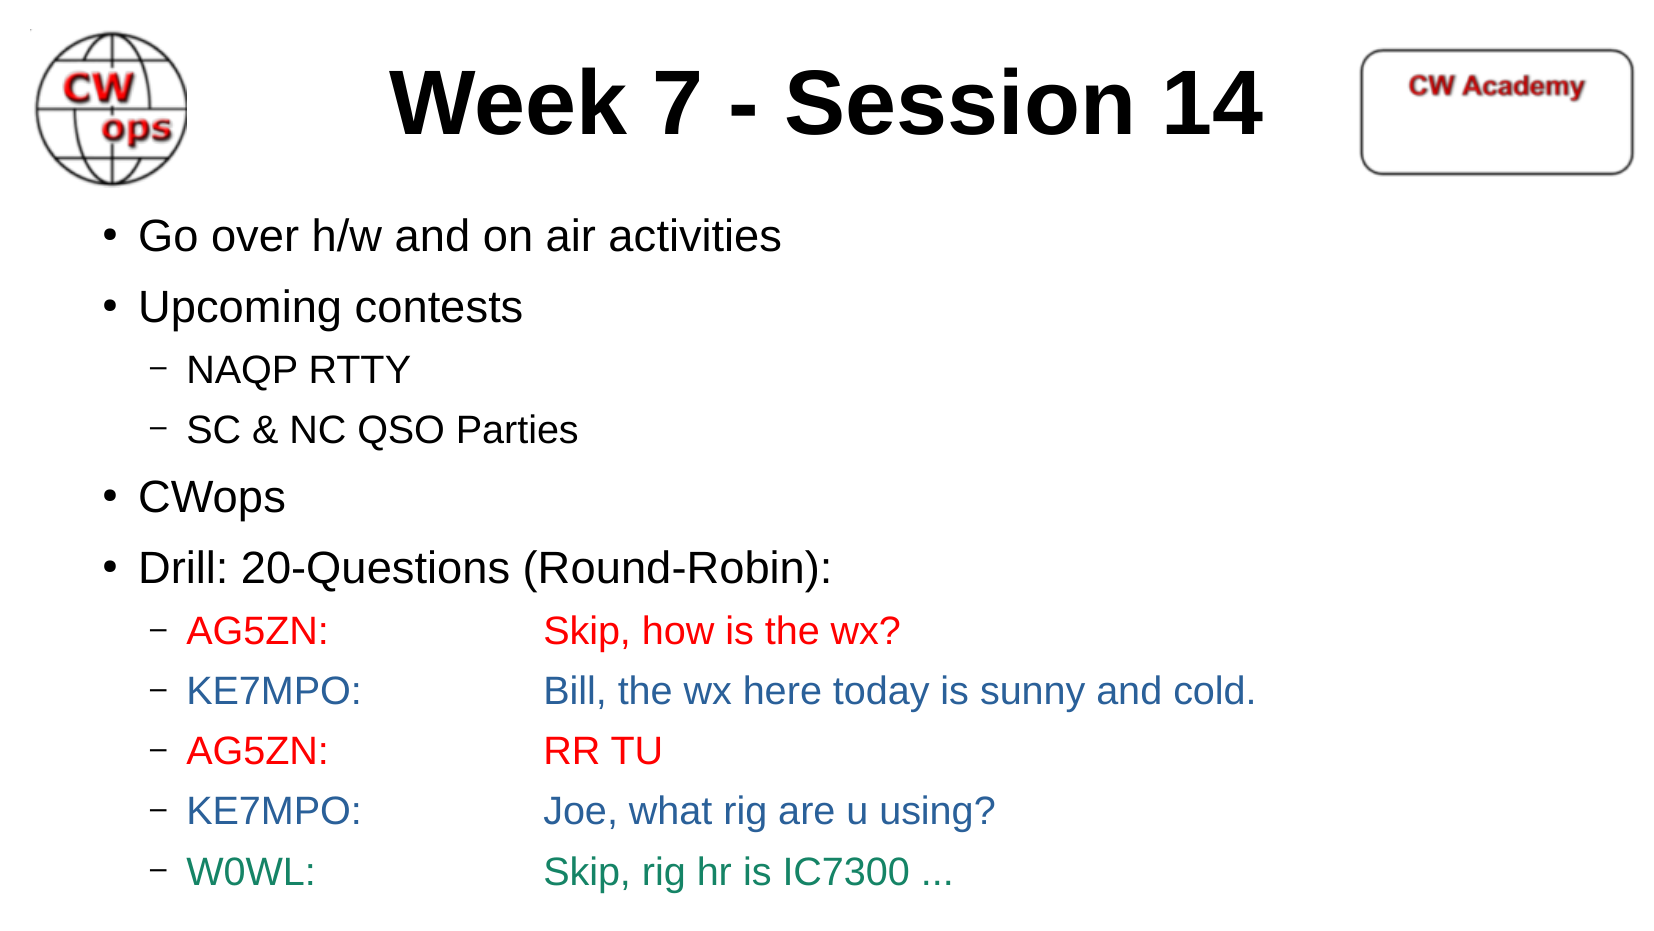

Week 7 - Session 14
# Go over h/w and on air activities
Upcoming contests
NAQP RTTY
SC & NC QSO Parties
CWops
Drill: 20-Questions (Round-Robin):
AG5ZN:			 		 				 	Skip, how is the wx?
KE7MPO:		 		 	Bill, the wx here today is sunny and cold.
AG5ZN:					 				 			 	RR TU
KE7MPO: 		 			 	Joe, what rig are u using?
W0WL:		 	 	 	 	Skip, rig hr is IC7300 ...